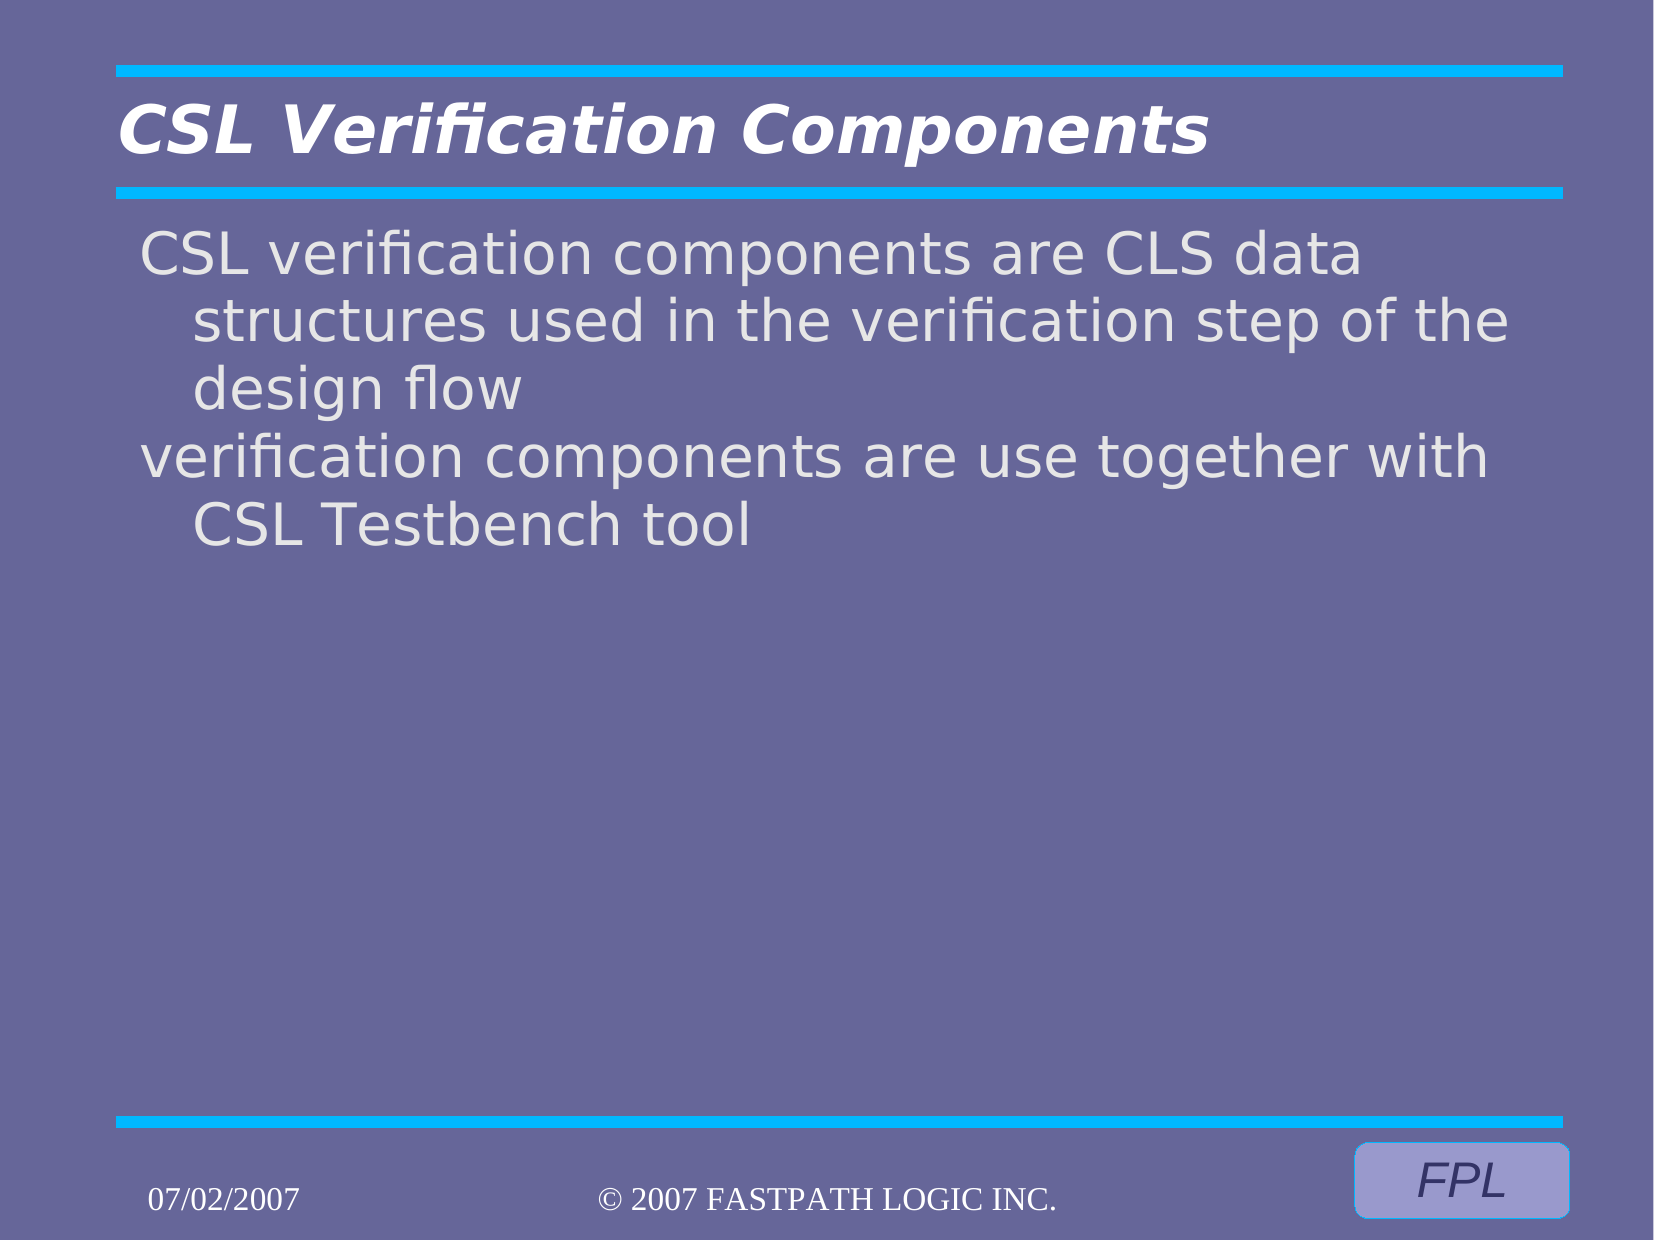

# CSL Verification Components
CSL verification components are CLS data structures used in the verification step of the design flow
verification components are use together with CSL Testbench tool
07/02/2007
© 2007 FASTPATH LOGIC INC.